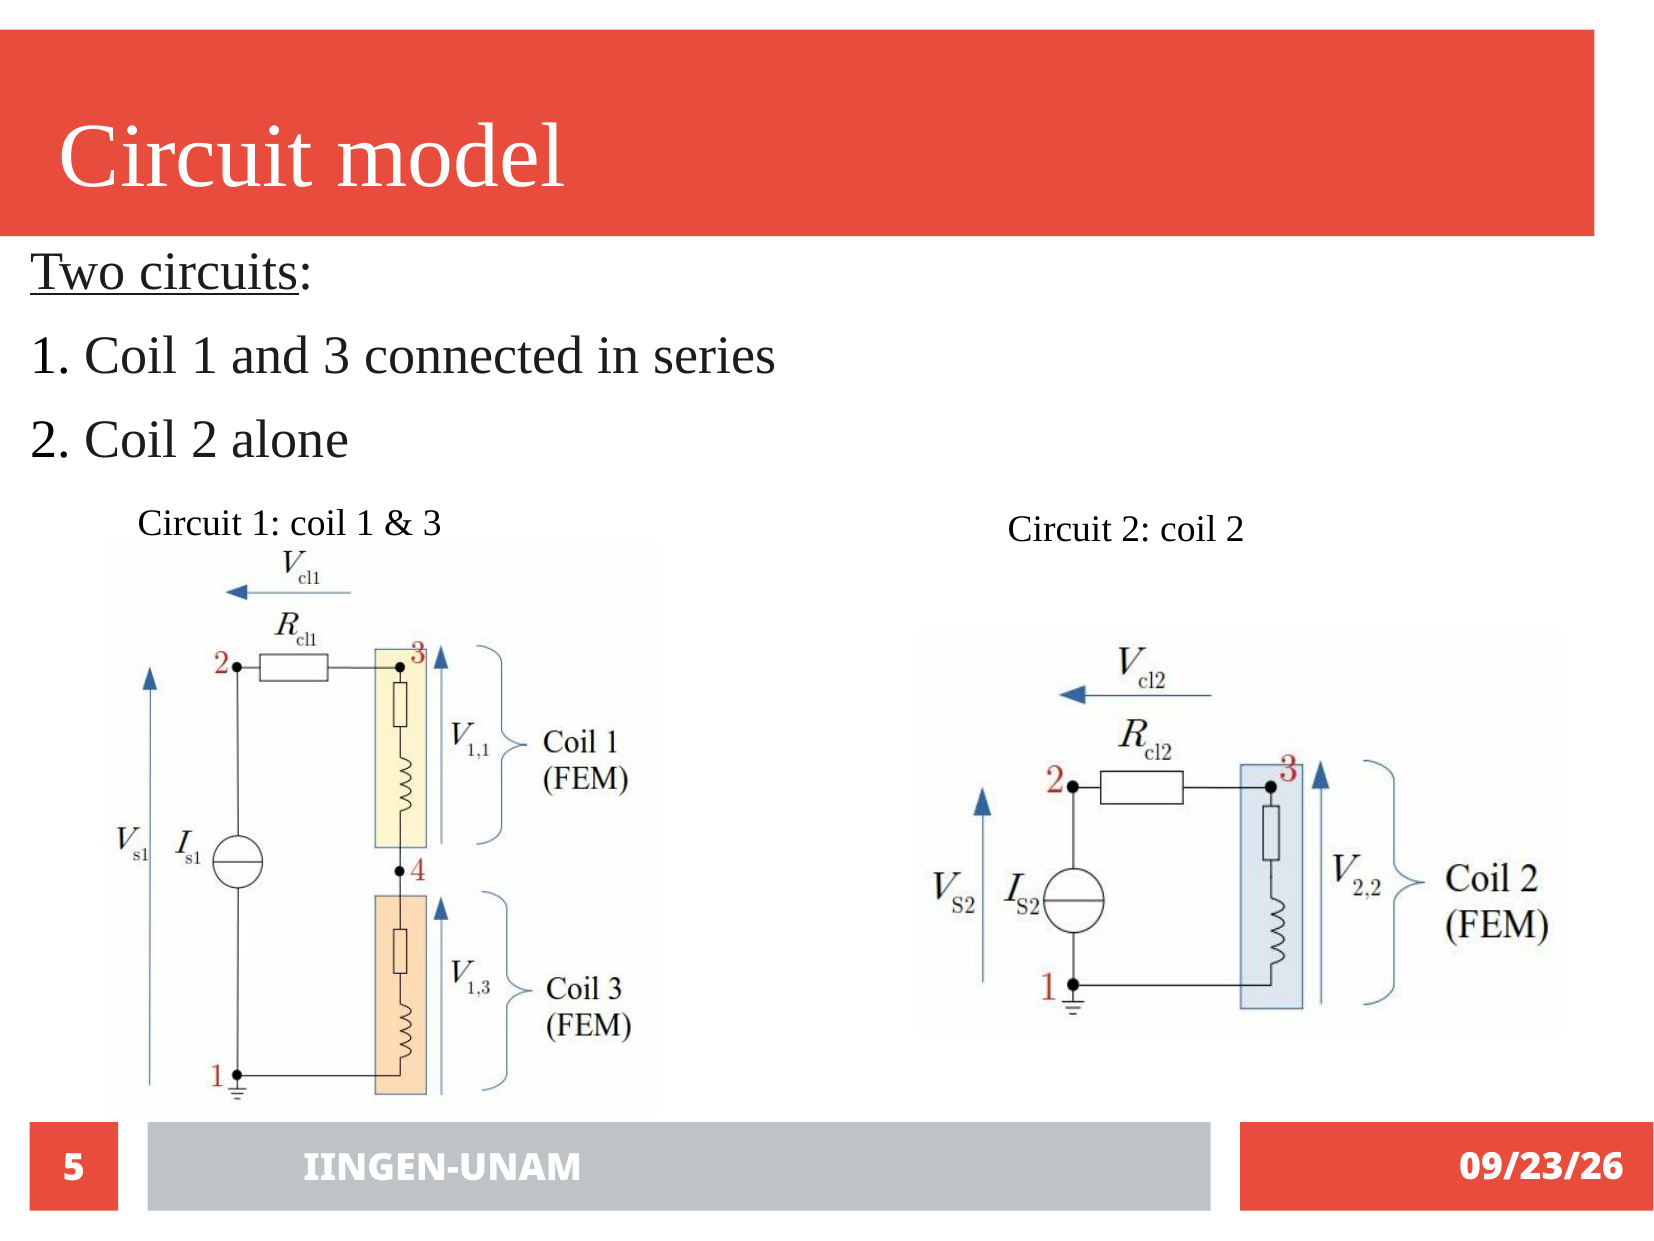

# Circuit model
Two circuits:
 Coil 1 and 3 connected in series
 Coil 2 alone
Circuit 1: coil 1 & 3
Circuit 2: coil 2
5
IINGEN-UNAM